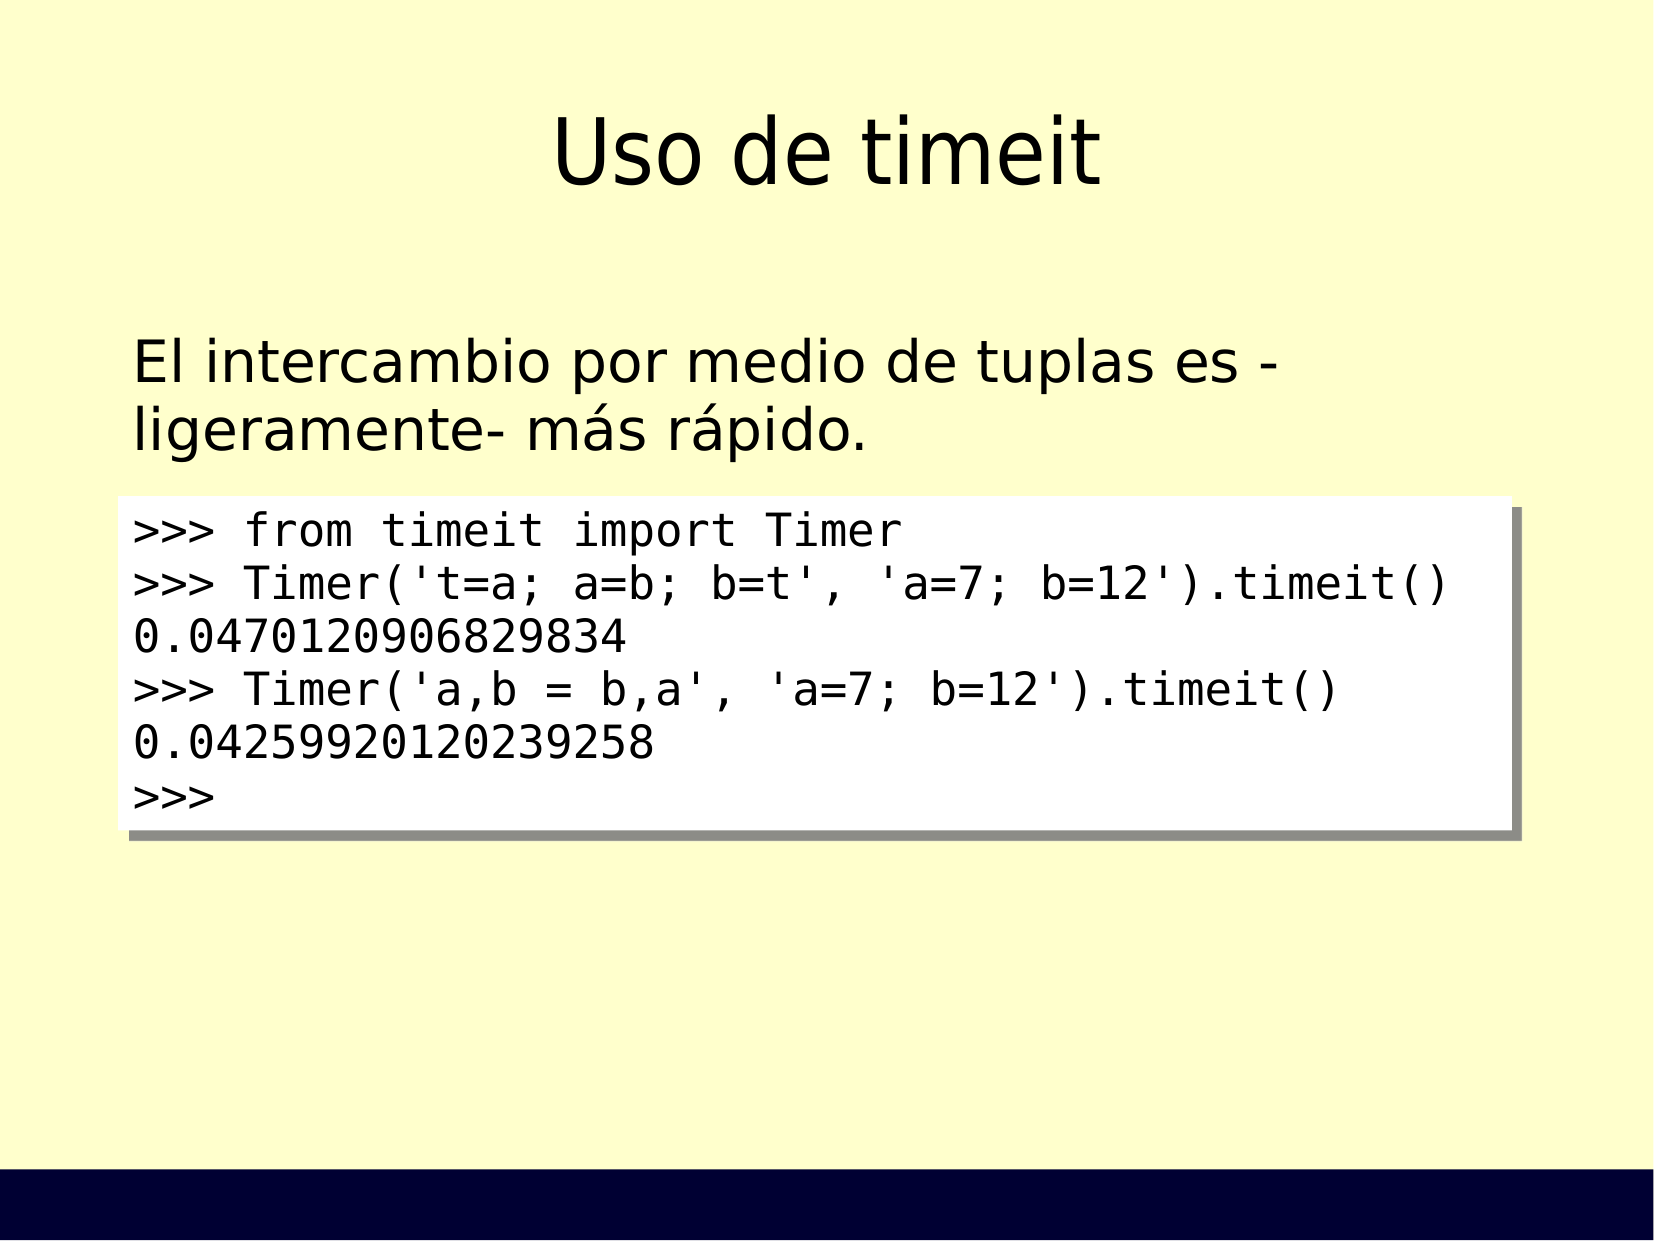

# Uso de timeit
El intercambio por medio de tuplas es -ligeramente- más rápido.
>>> from timeit import Timer
>>> Timer('t=a; a=b; b=t', 'a=7; b=12').timeit()
0.0470120906829834
>>> Timer('a,b = b,a', 'a=7; b=12').timeit()
0.04259920120239258
>>>